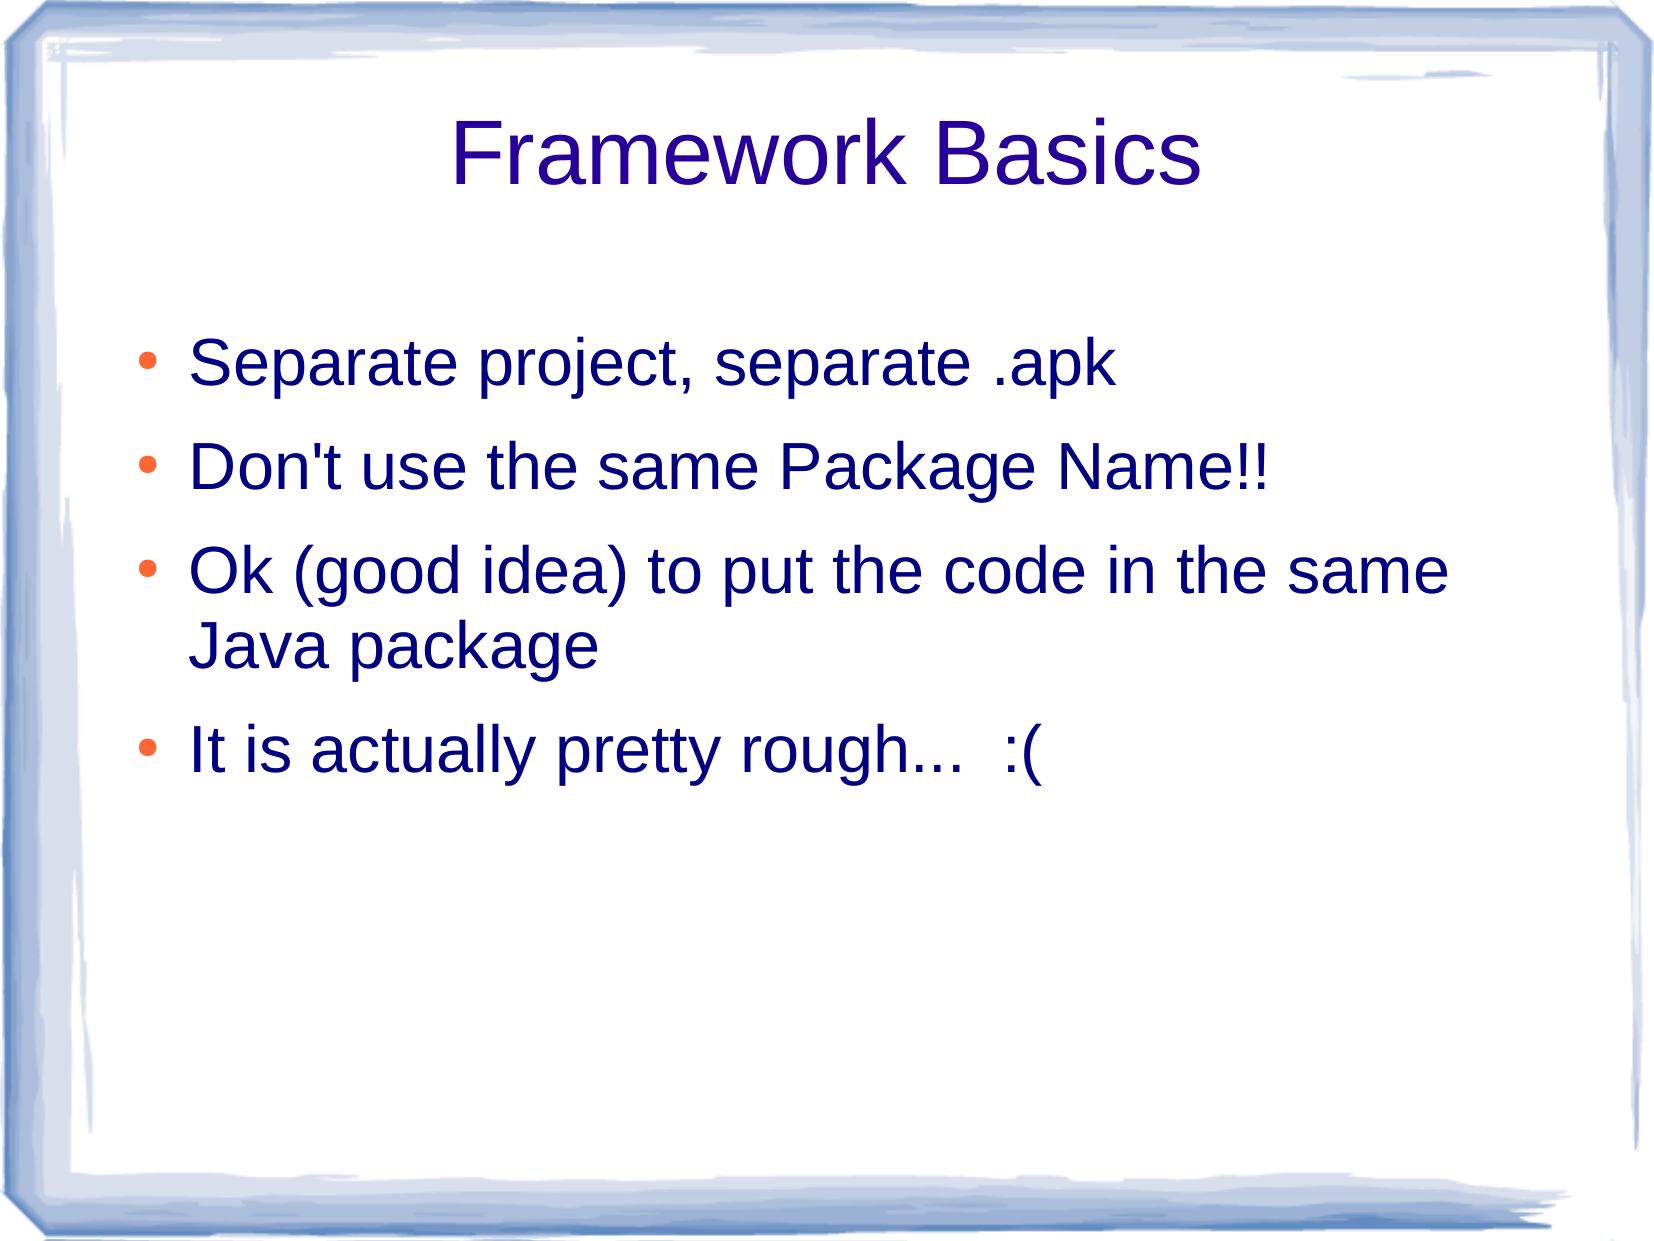

# Framework Basics
Separate project, separate .apk
Don't use the same Package Name!!
Ok (good idea) to put the code in the same Java package
It is actually pretty rough... :(